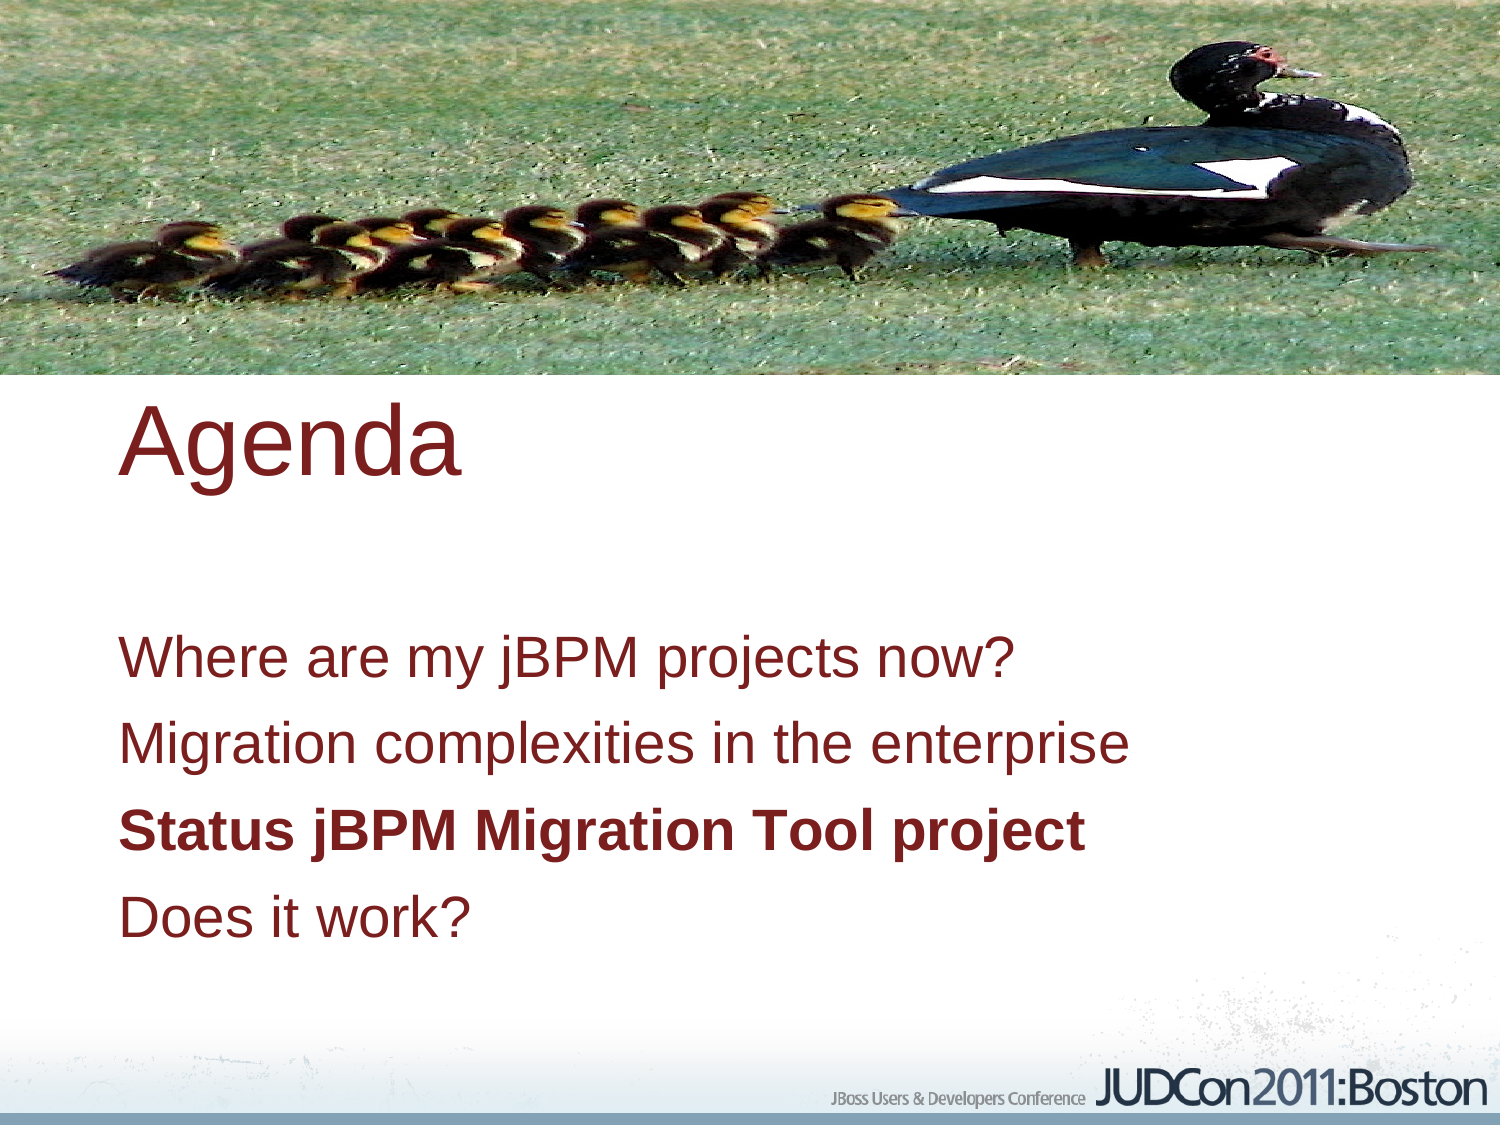

# Agenda
Where are my jBPM projects now?
Migration complexities in the enterprise
Status jBPM Migration Tool project
Does it work?